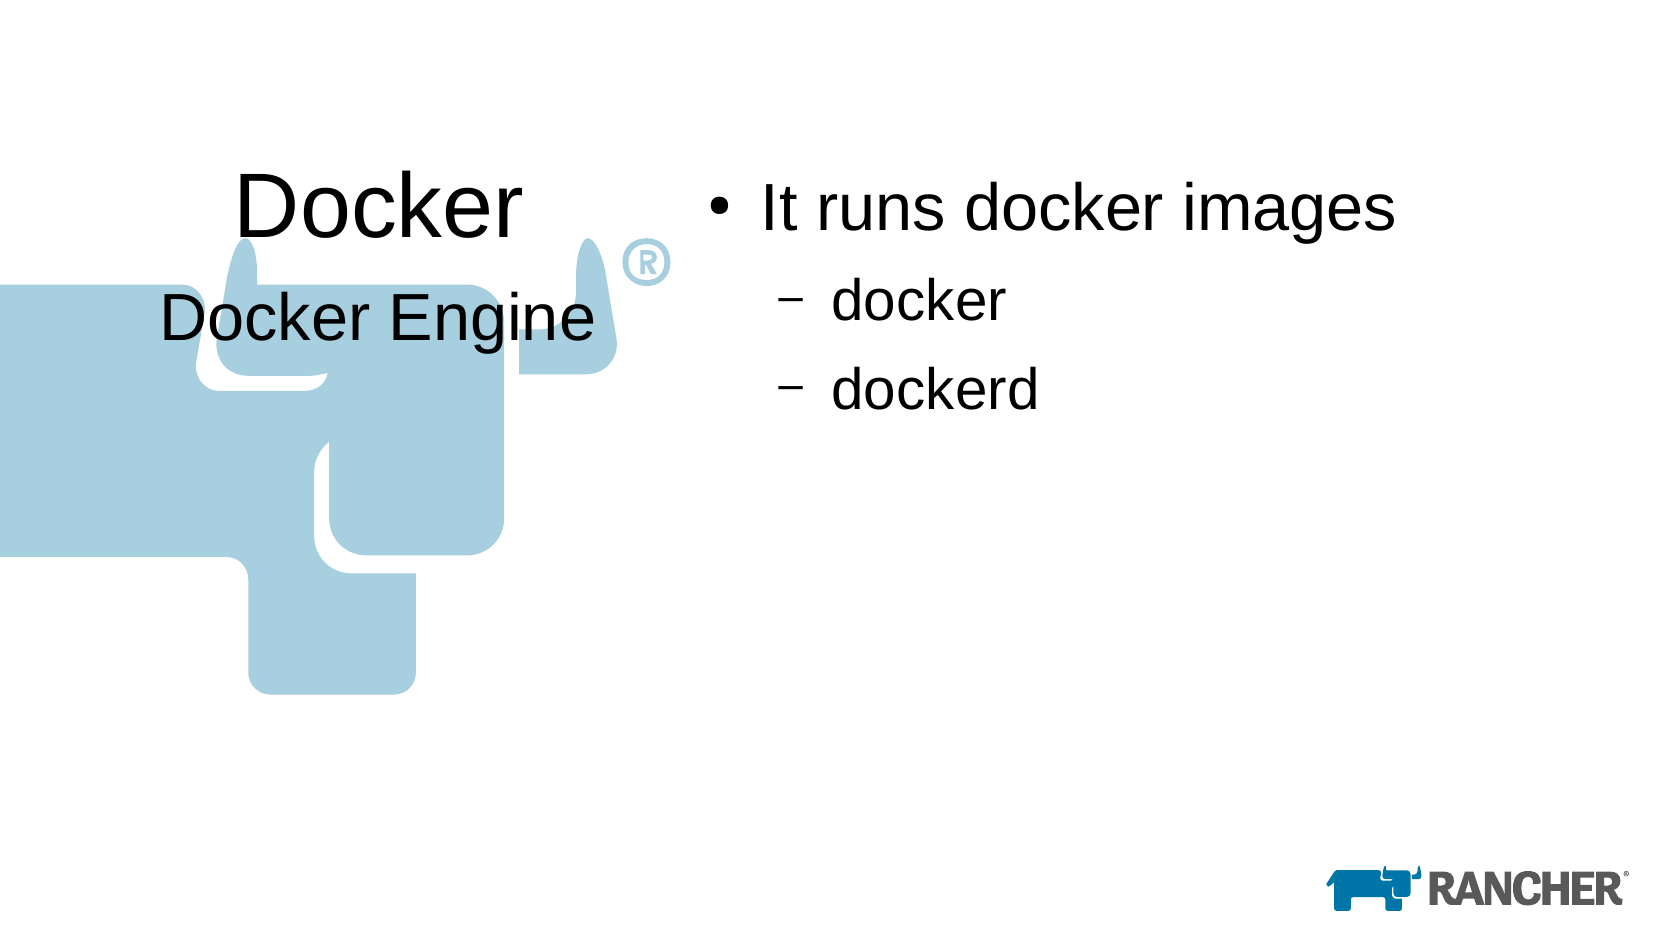

# Docker
It runs docker images
docker
dockerd
Docker Engine